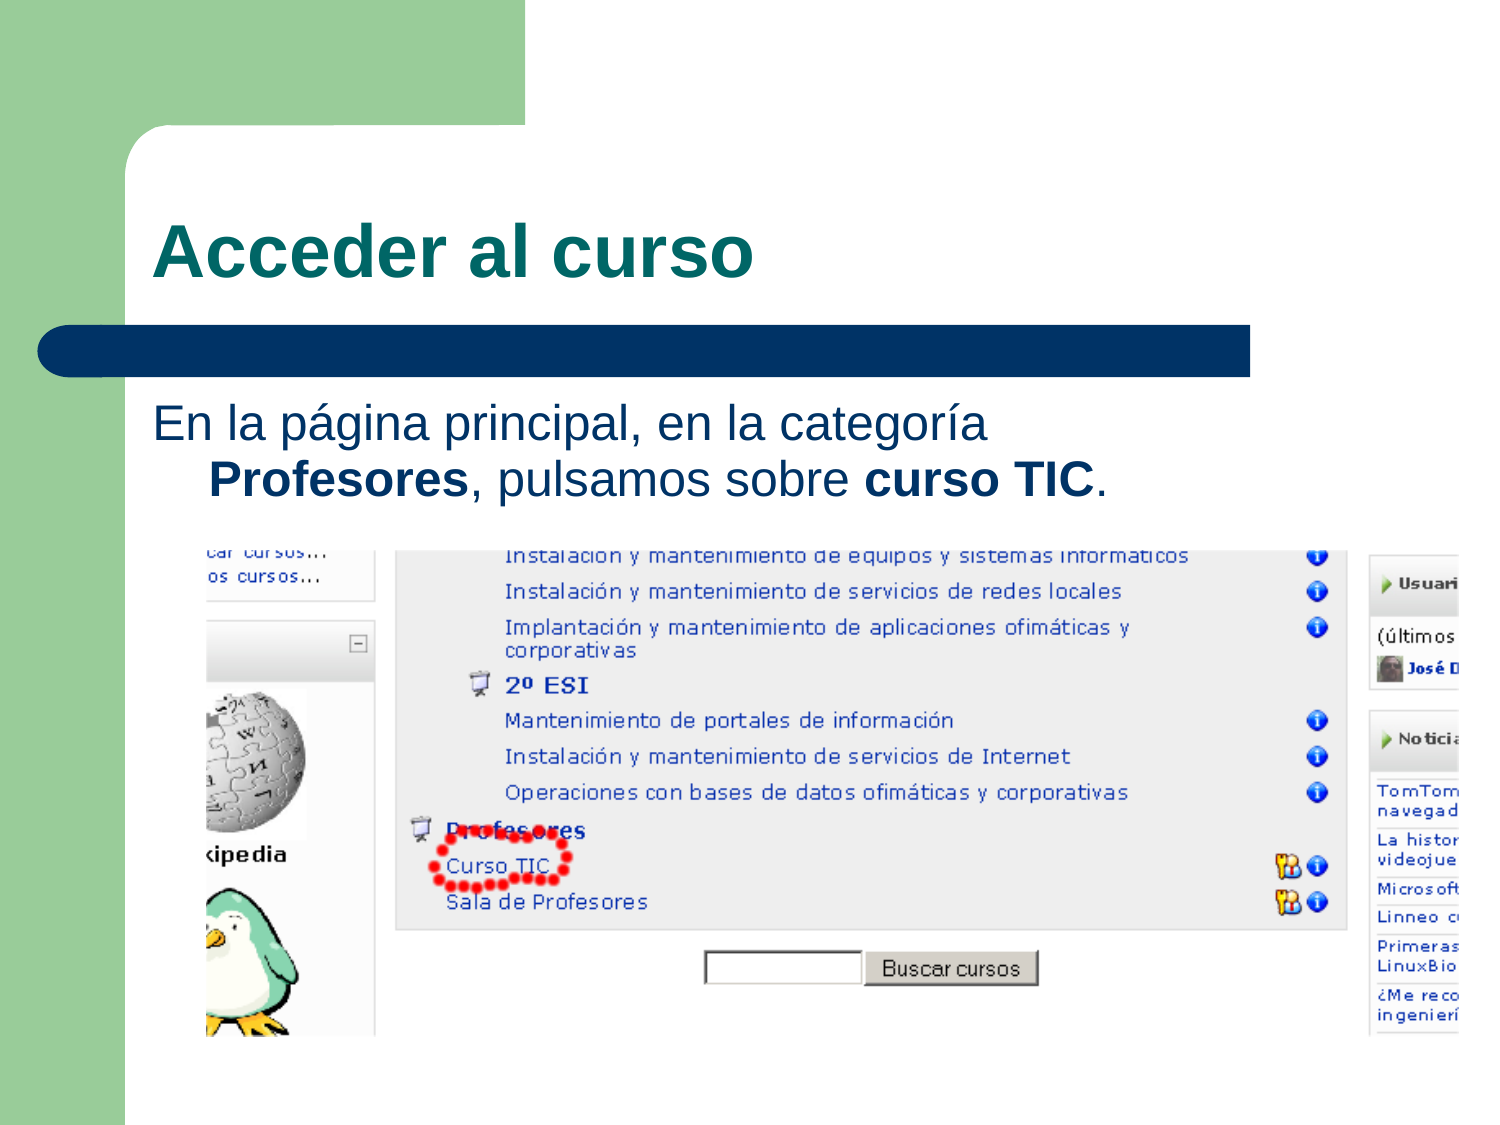

# Acceder al curso
En la página principal, en la categoría Profesores, pulsamos sobre curso TIC.